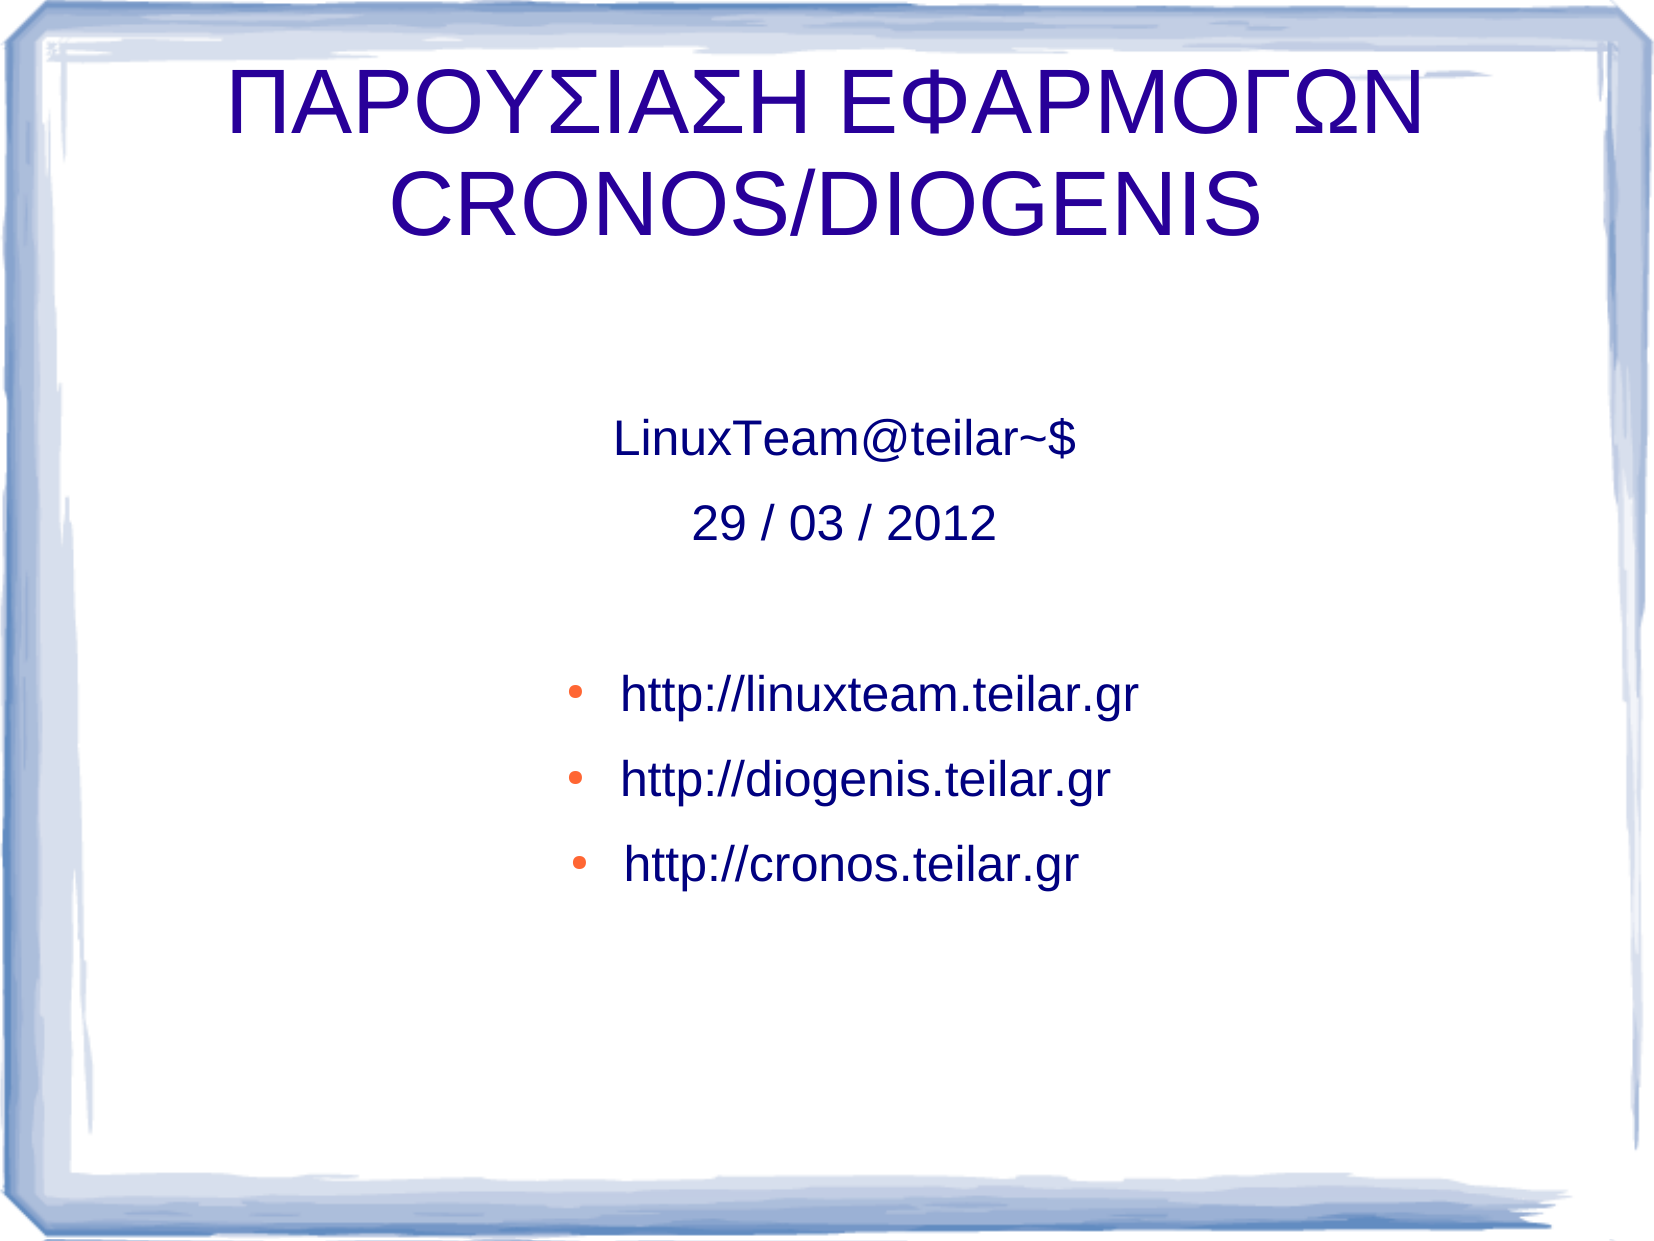

# ΠΑΡΟΥΣΙΑΣΗ ΕΦΑΡΜΟΓΩΝ CRONOS/DIOGENIS
LinuxTeam@teilar~$
29 / 03 / 2012
http://linuxteam.teilar.gr
http://diogenis.teilar.gr
http://cronos.teilar.gr